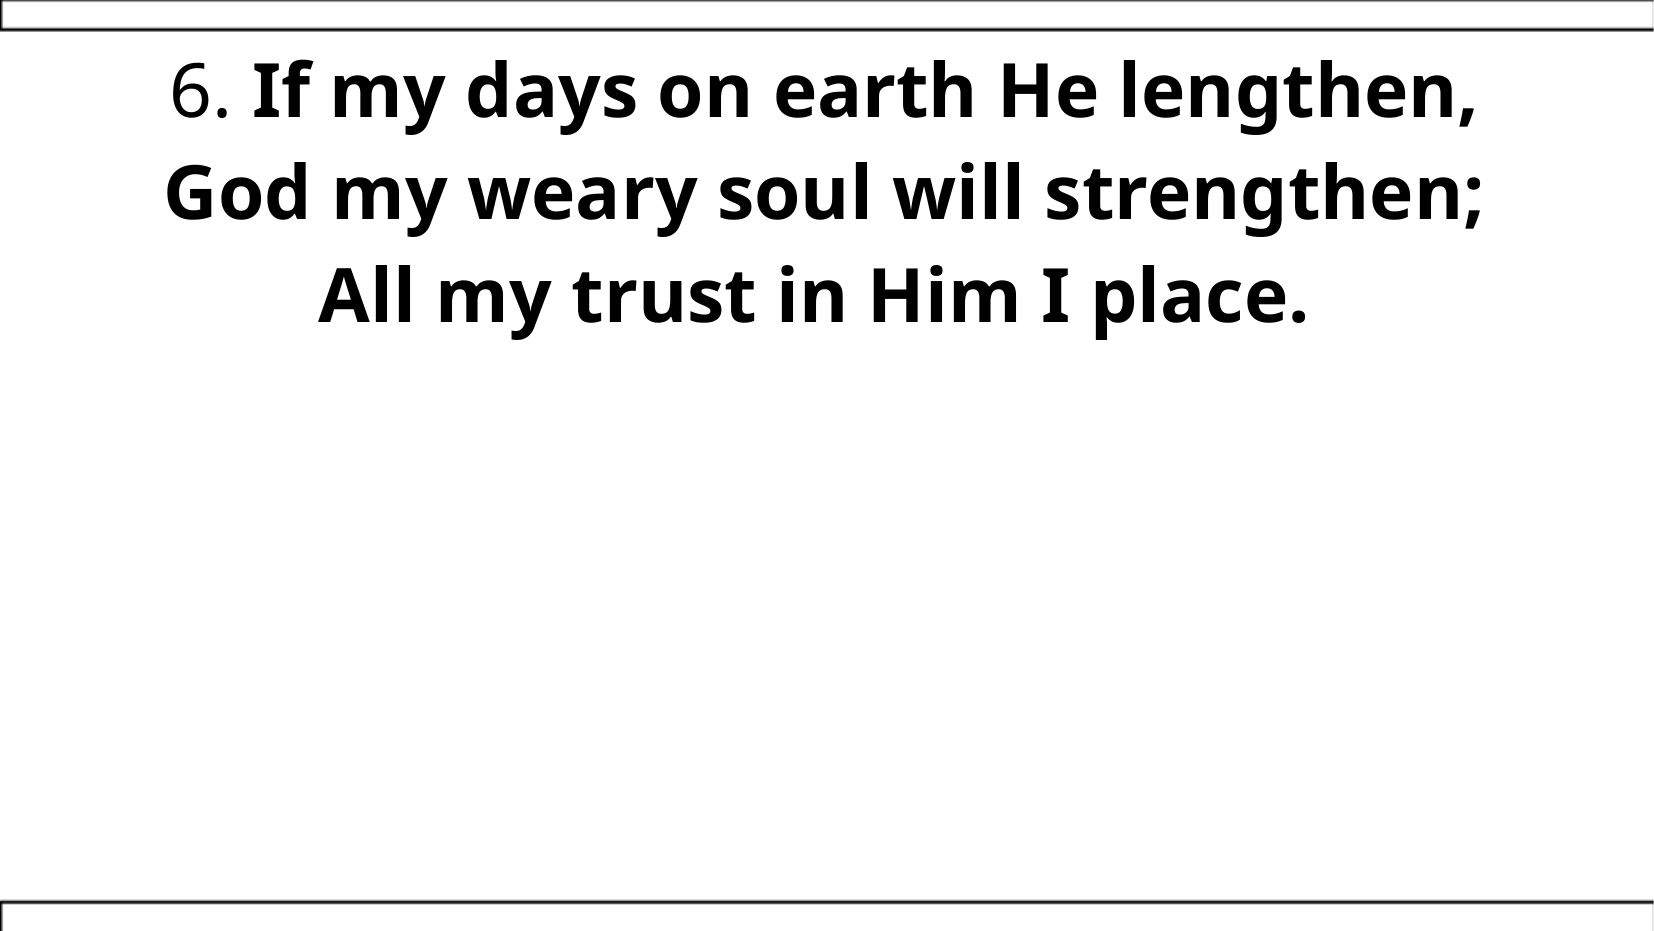

6. If my days on earth He lengthen,
God my weary soul will strengthen;
All my trust in Him I place.